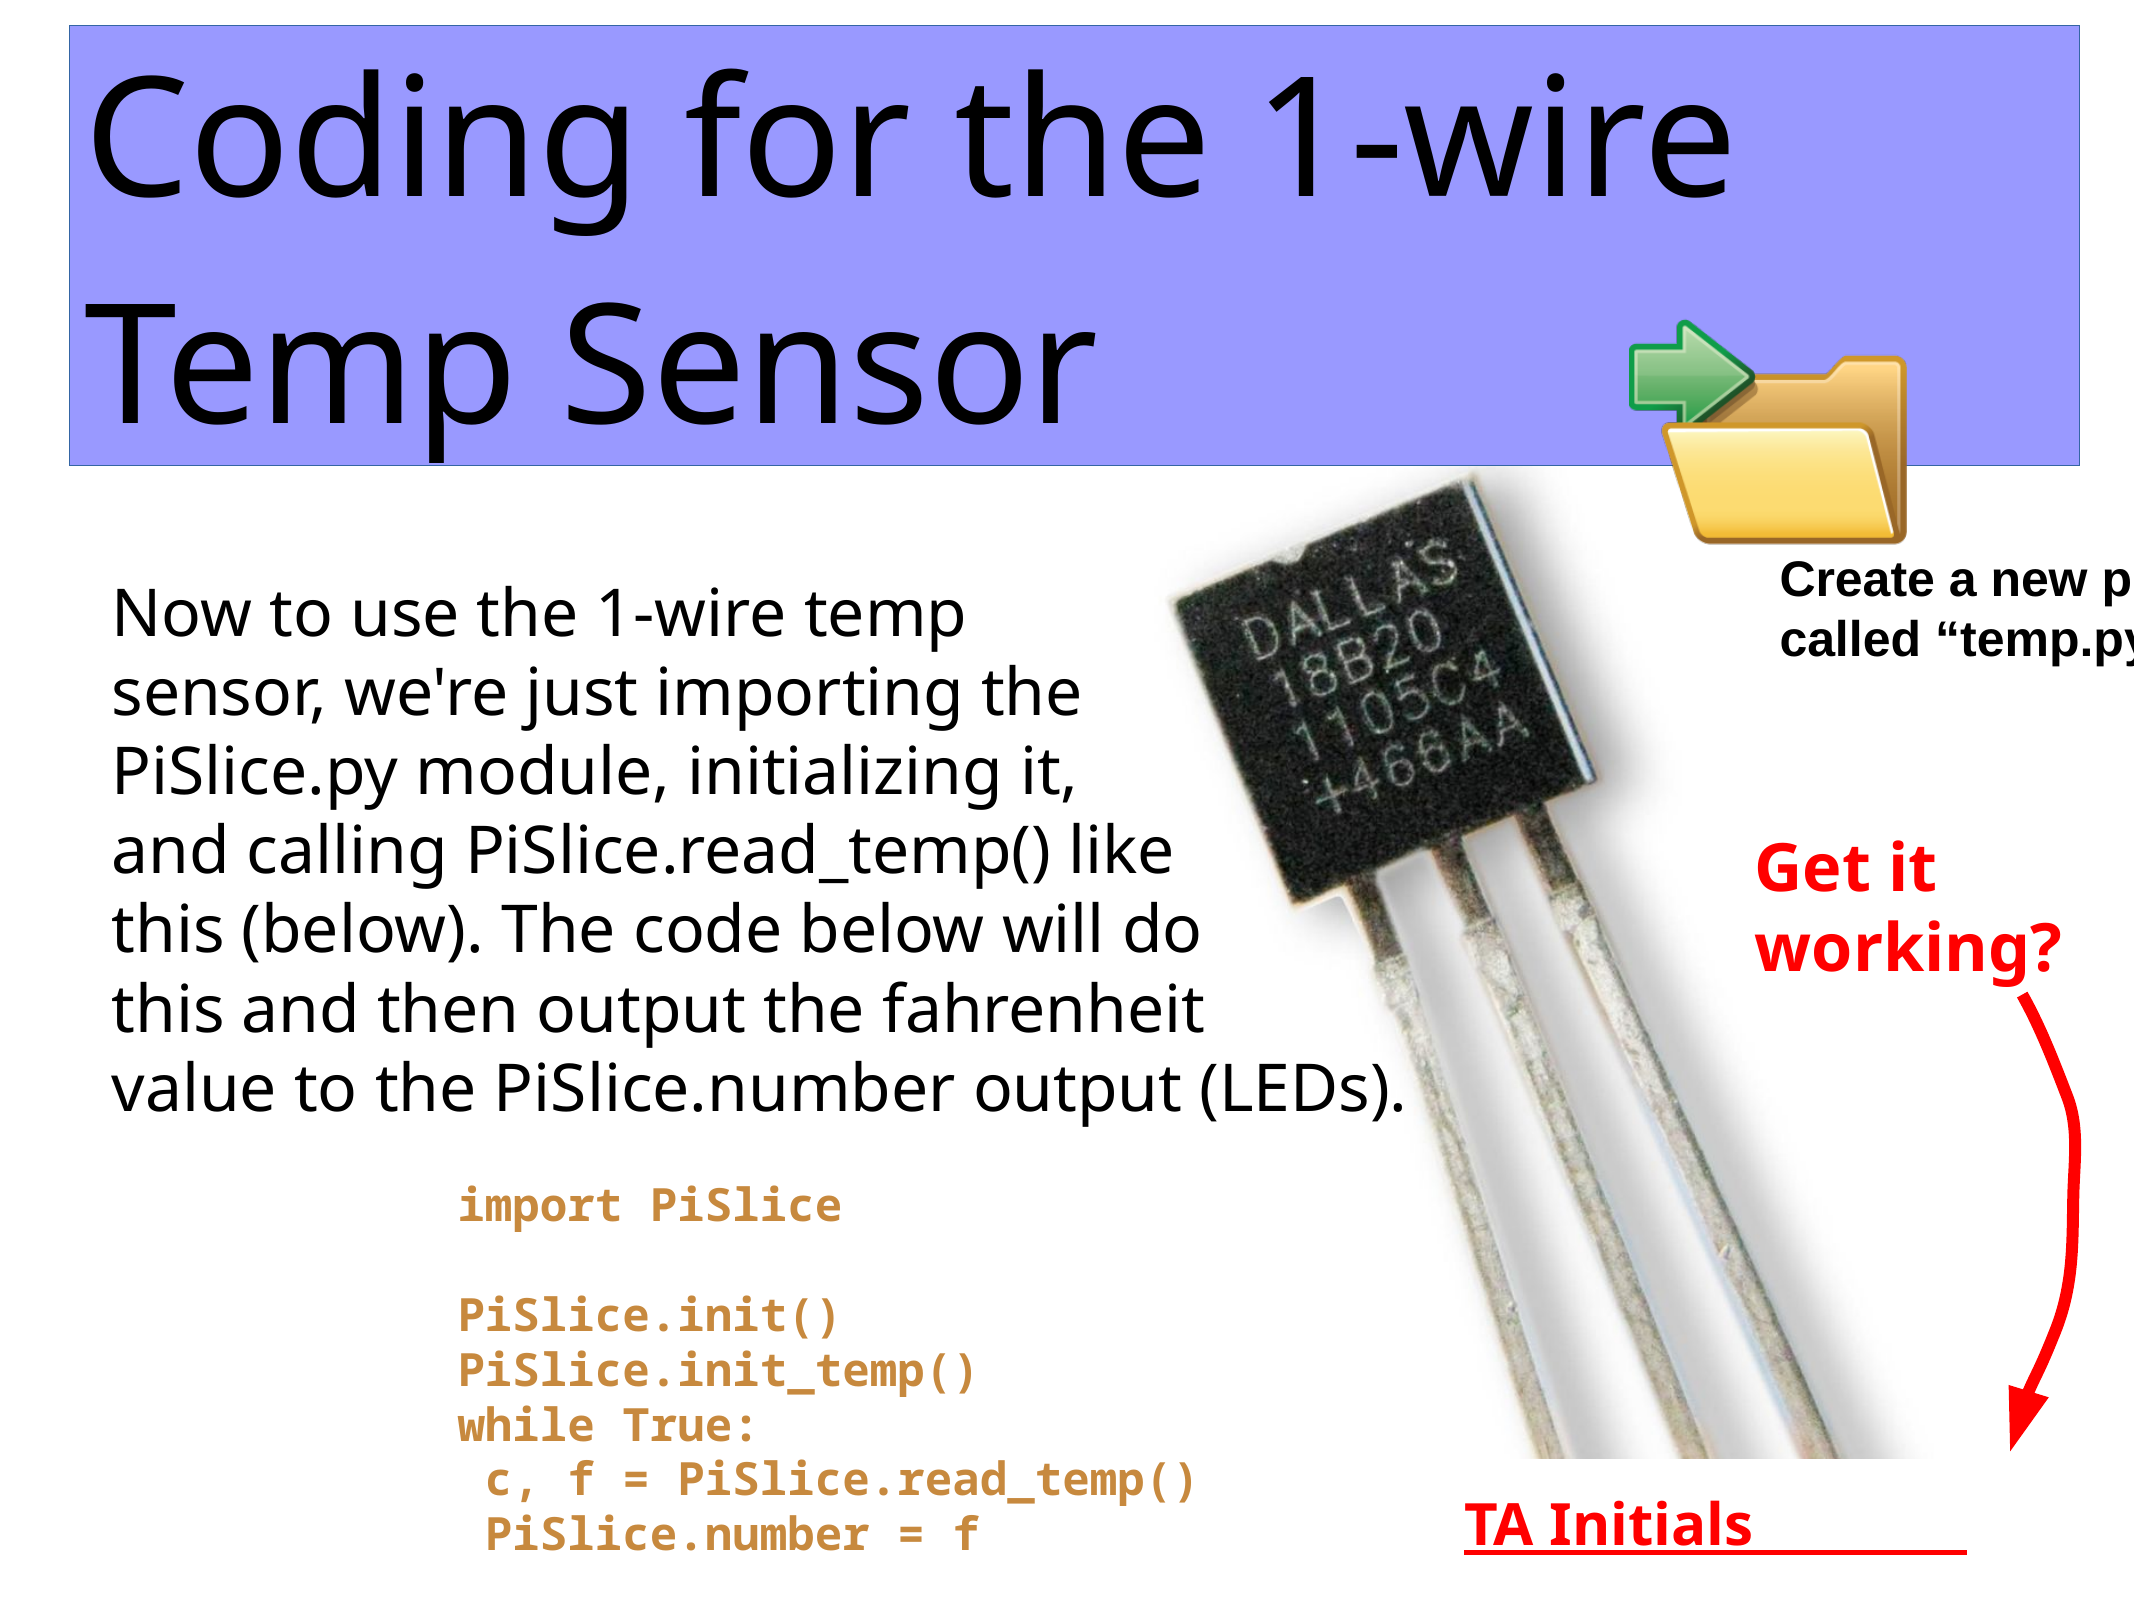

Coding for the 1-wire
Temp Sensor
Create a new program
called “temp.py”.
Now to use the 1-wire temp
sensor, we're just importing the
PiSlice.py module, initializing it,
and calling PiSlice.read_temp() like
this (below). The code below will do
this and then output the fahrenheit
value to the PiSlice.number output (LEDs).
Get it working?
# import PiSlice PiSlice.init() PiSlice.init_temp() while True: c, f = PiSlice.read_temp() PiSlice.number = f
			TA Initials